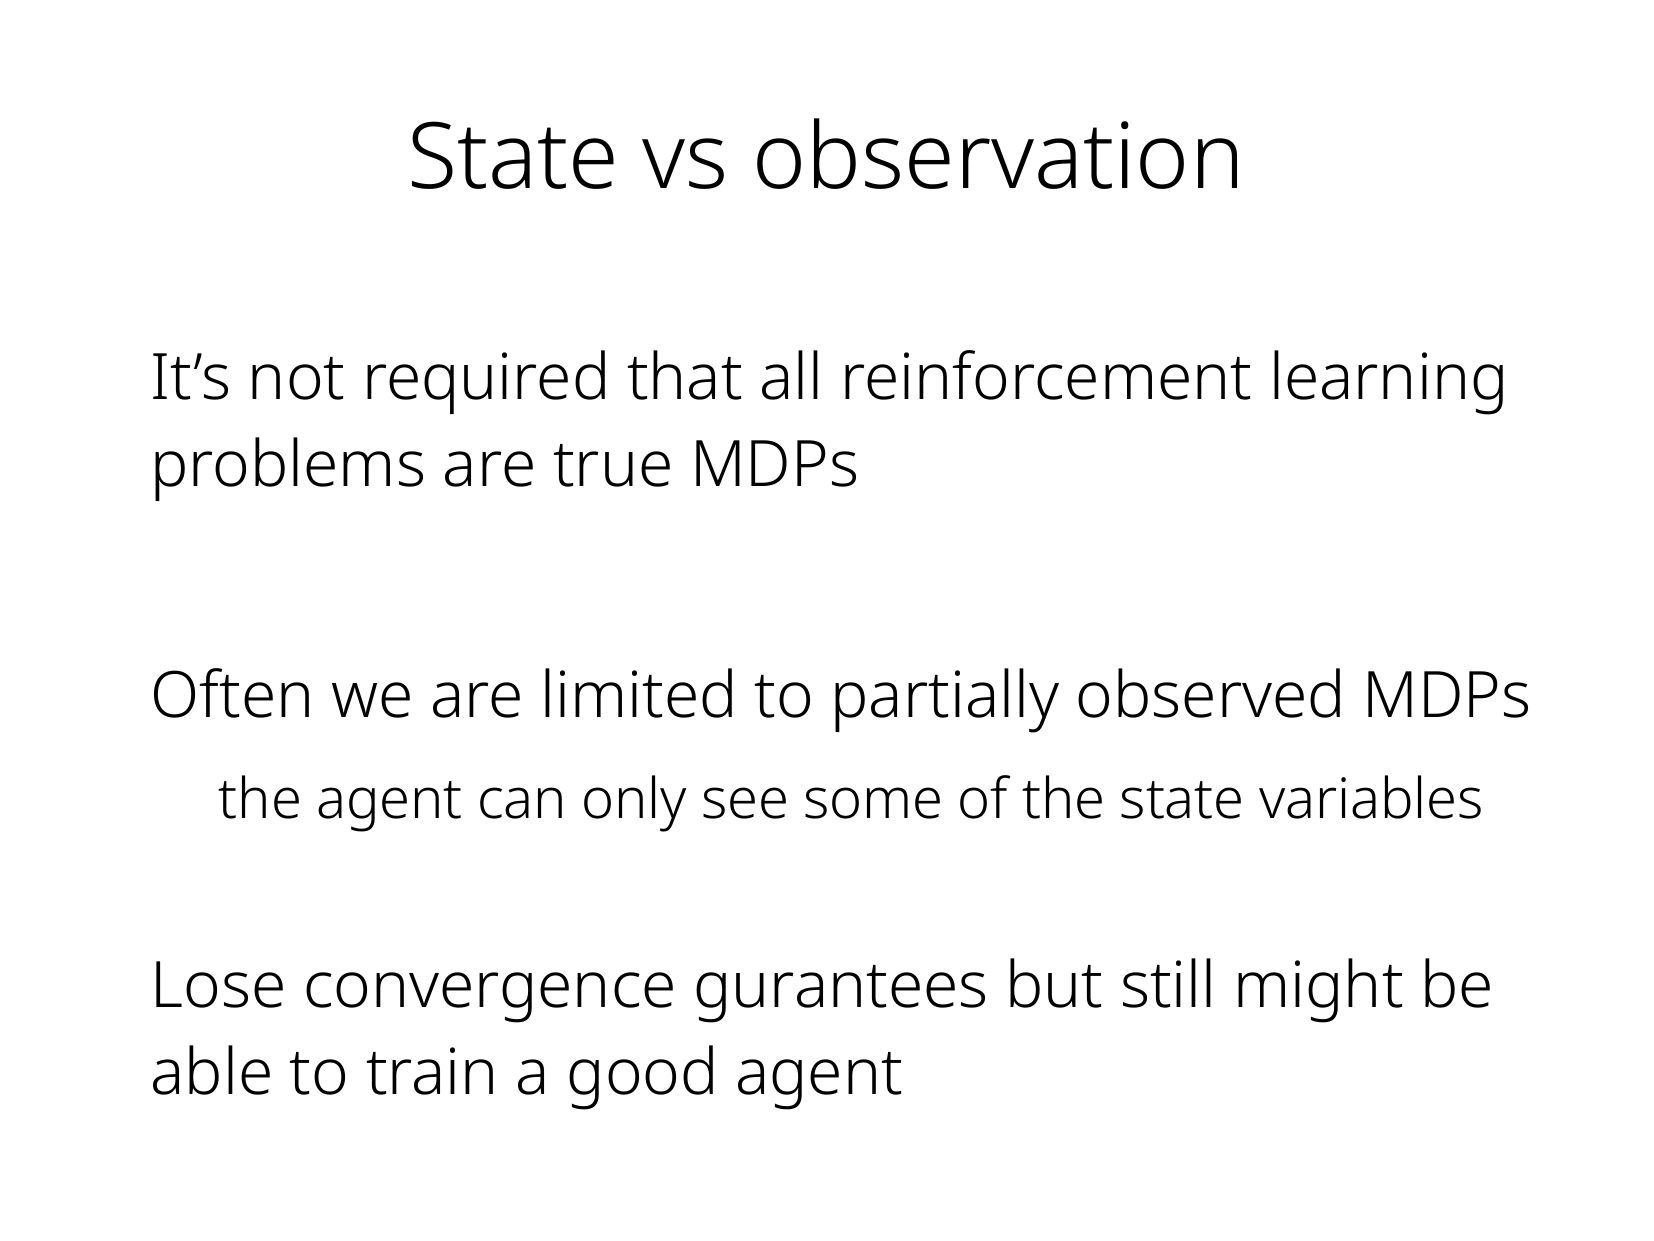

# State vs observation
It’s not required that all reinforcement learning problems are true MDPs
Often we are limited to partially observed MDPs
the agent can only see some of the state variables
Lose convergence gurantees but still might be able to train a good agent